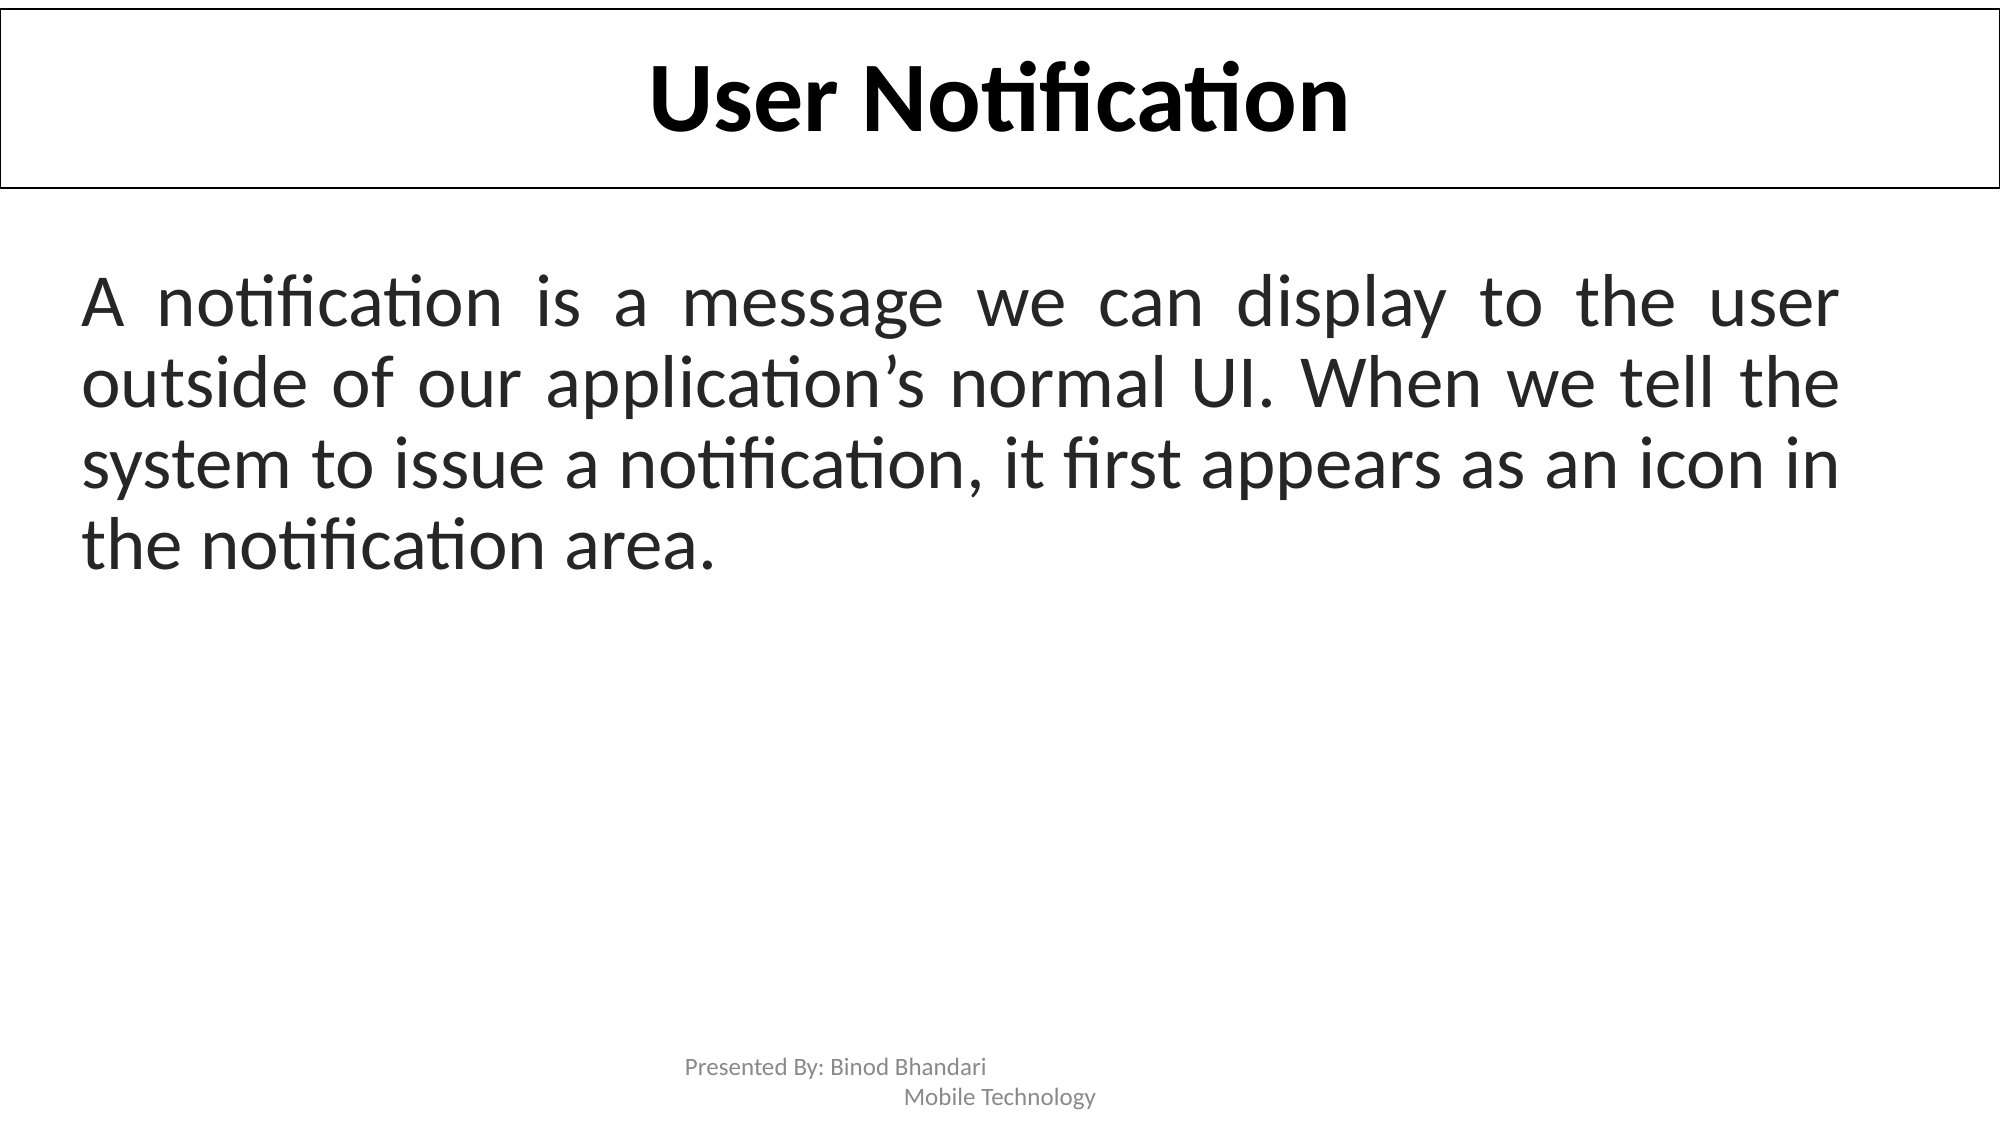

# User Notification
A notification is a message we can display to the user outside of our application’s normal UI. When we tell the system to issue a notification, it first appears as an icon in the notification area.
Presented By: Binod Bhandari Mobile Technology